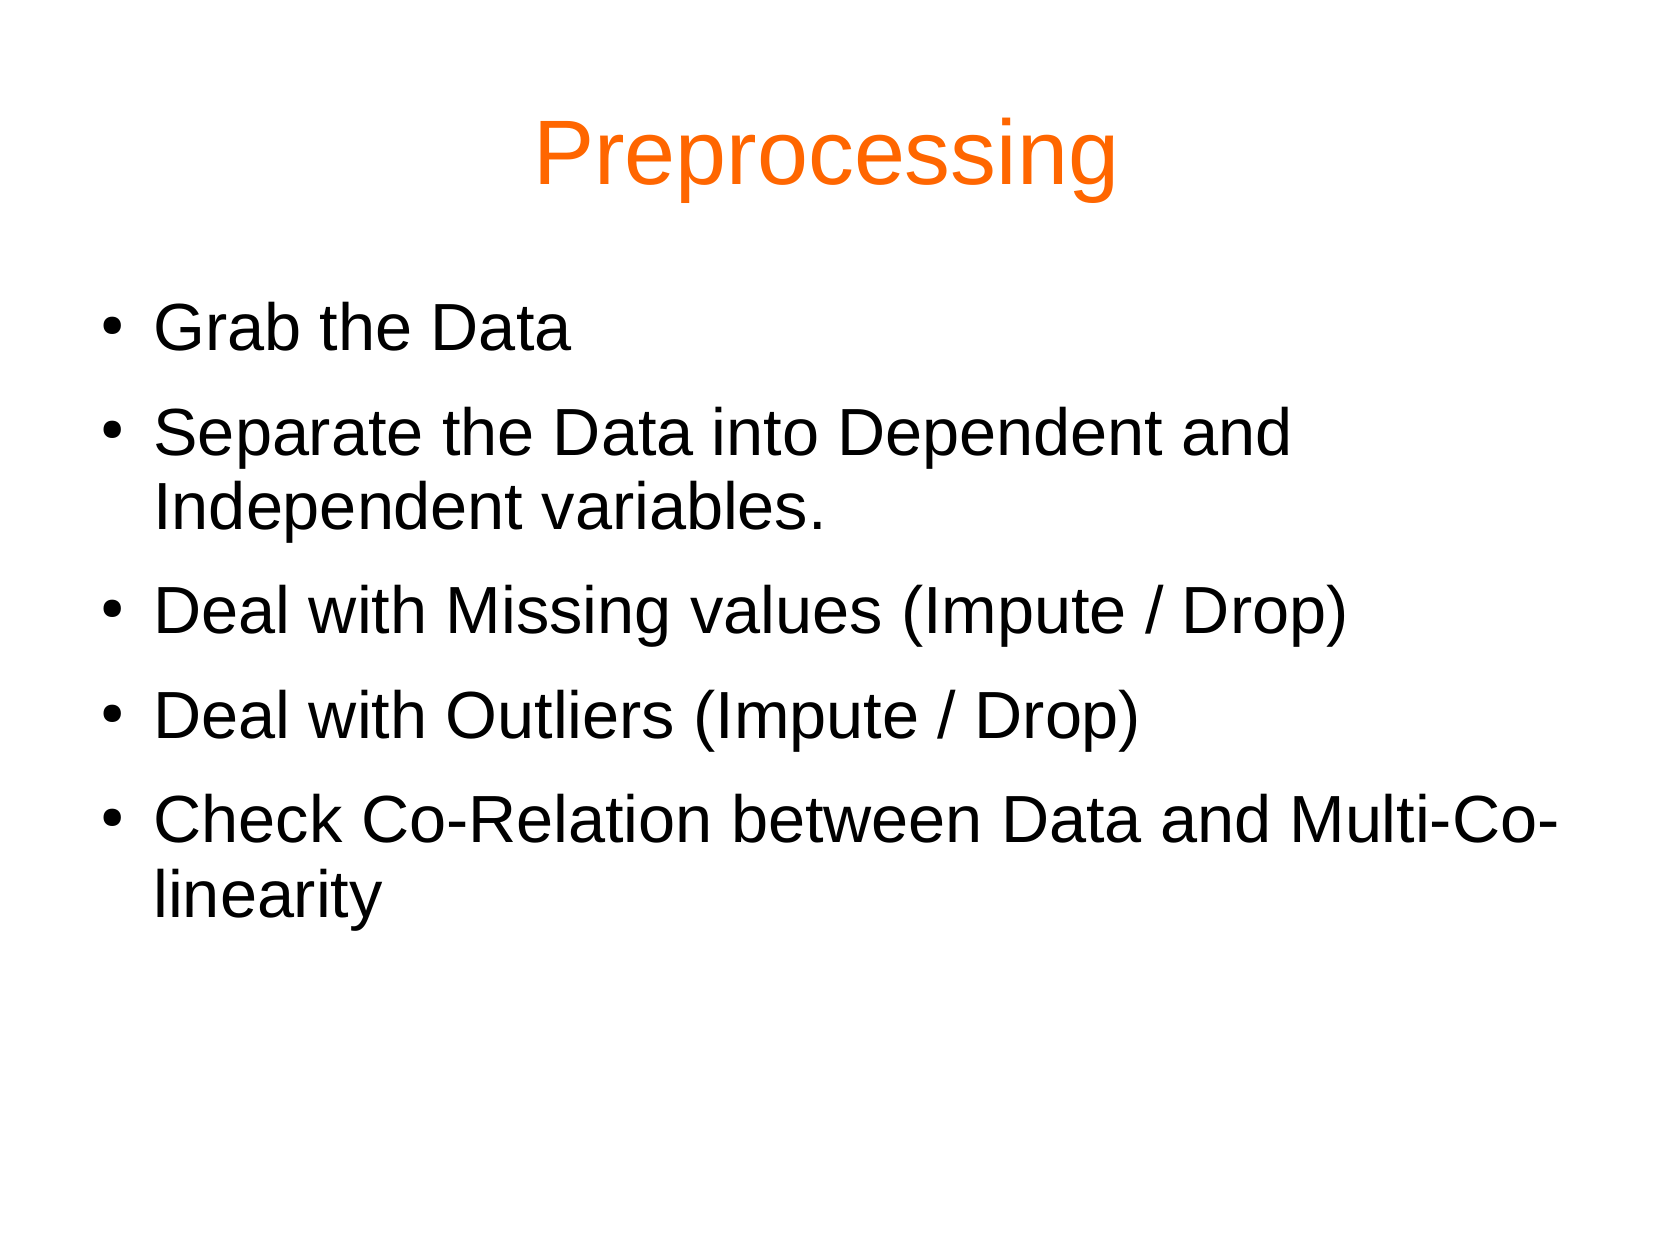

# Preprocessing
Grab the Data
Separate the Data into Dependent and Independent variables.
Deal with Missing values (Impute / Drop)
Deal with Outliers (Impute / Drop)
Check Co-Relation between Data and Multi-Co-linearity